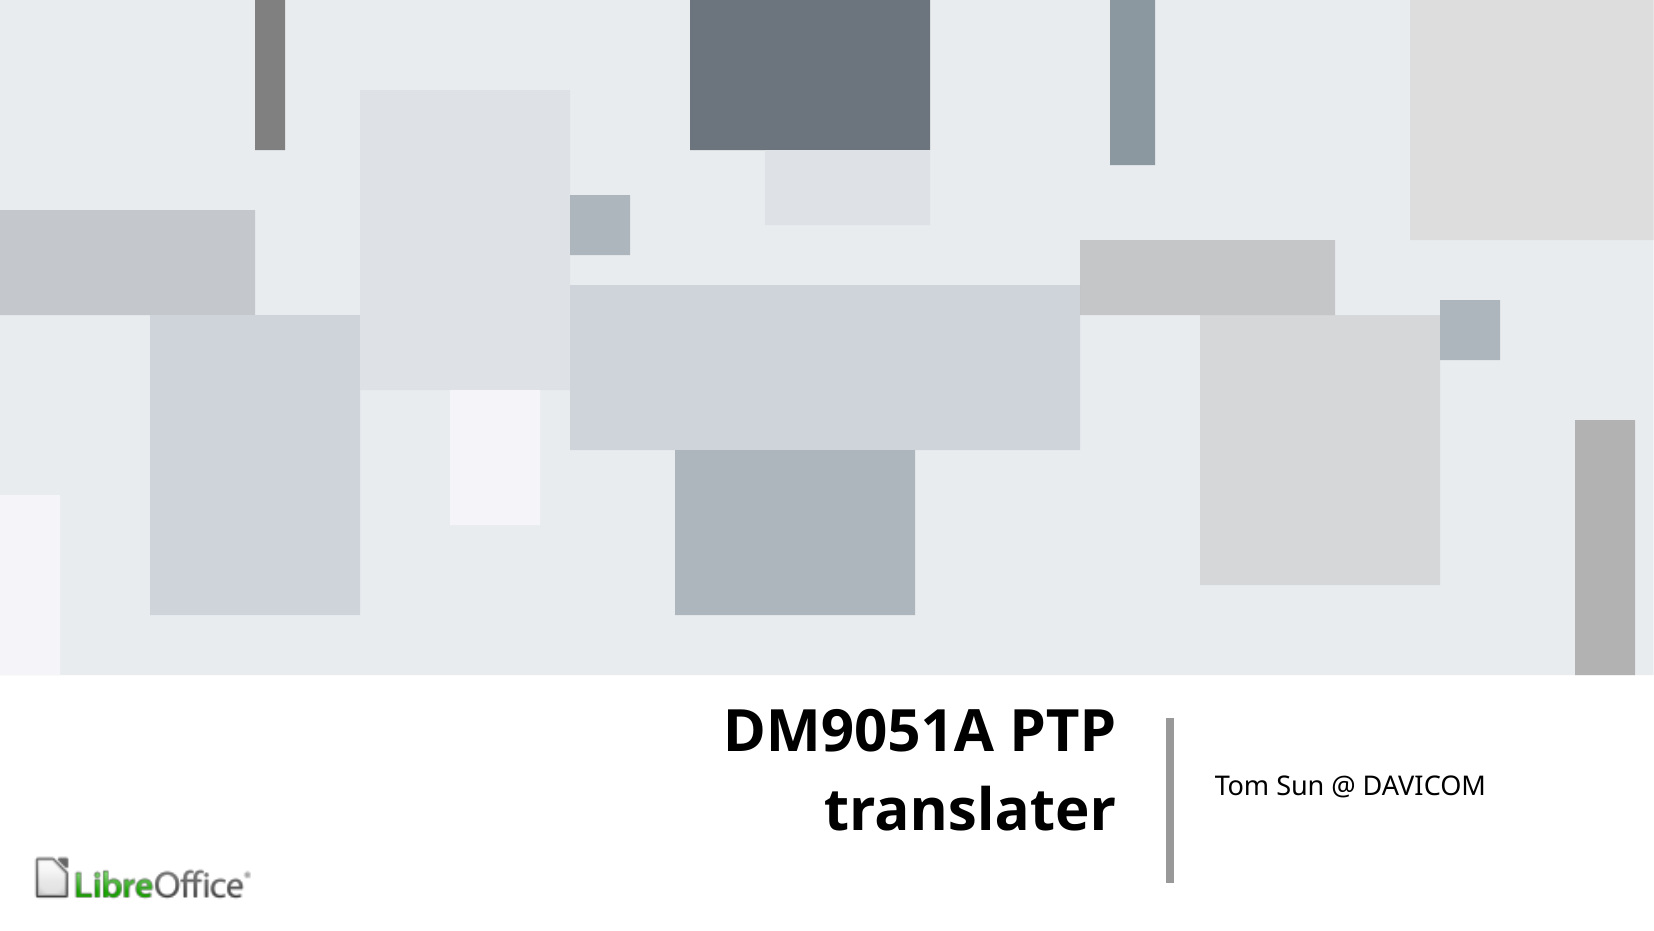

DM9051A PTP translater
Tom Sun @ DAVICOM